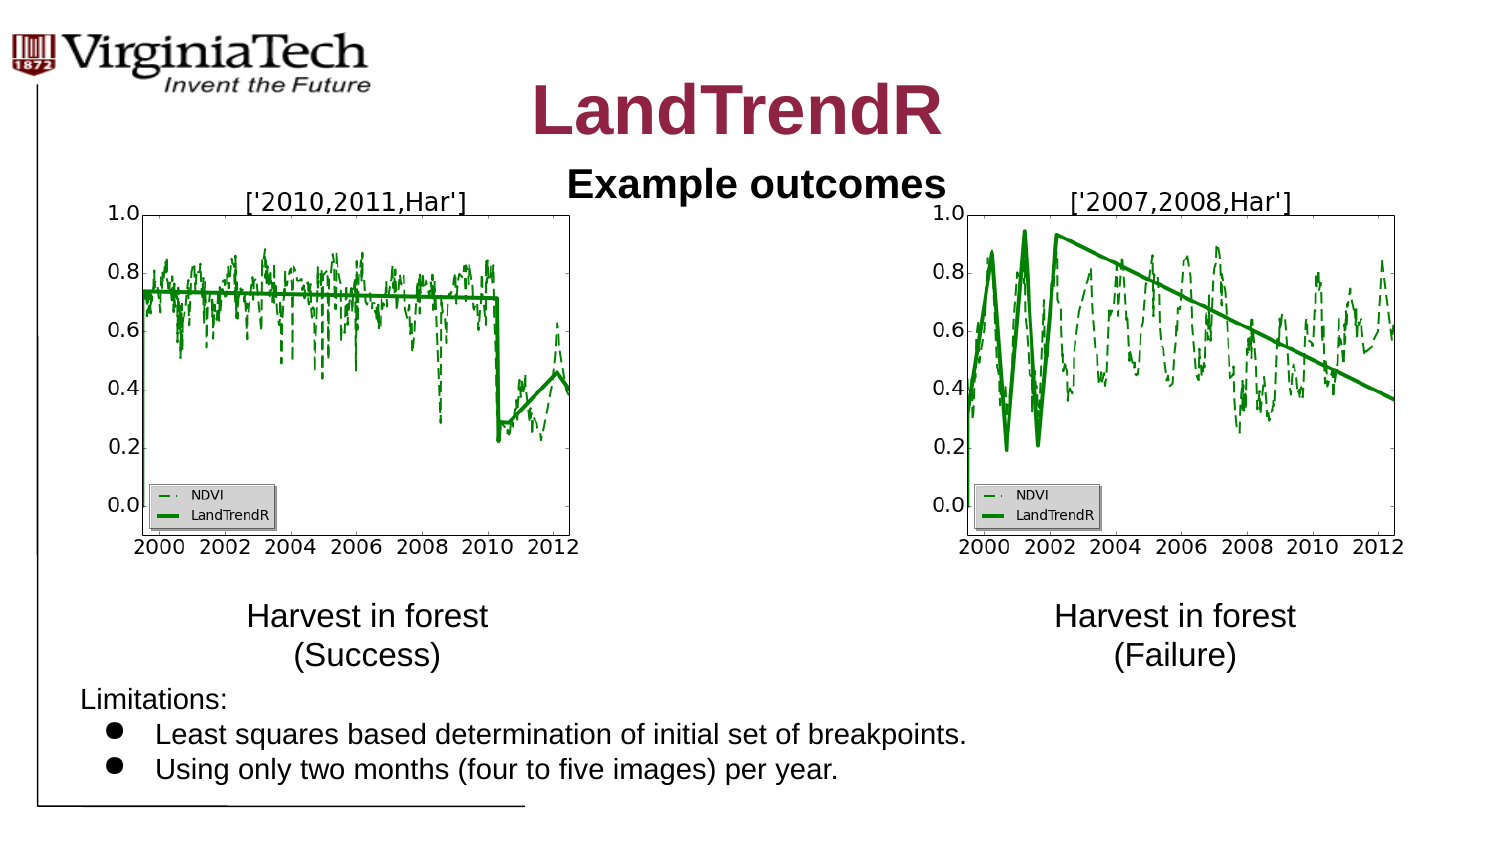

# LandTrendR
Example outcomes
Harvest in forest
(Success)
Harvest in forest
(Failure)
Limitations:
Least squares based determination of initial set of breakpoints.
Using only two months (four to five images) per year.